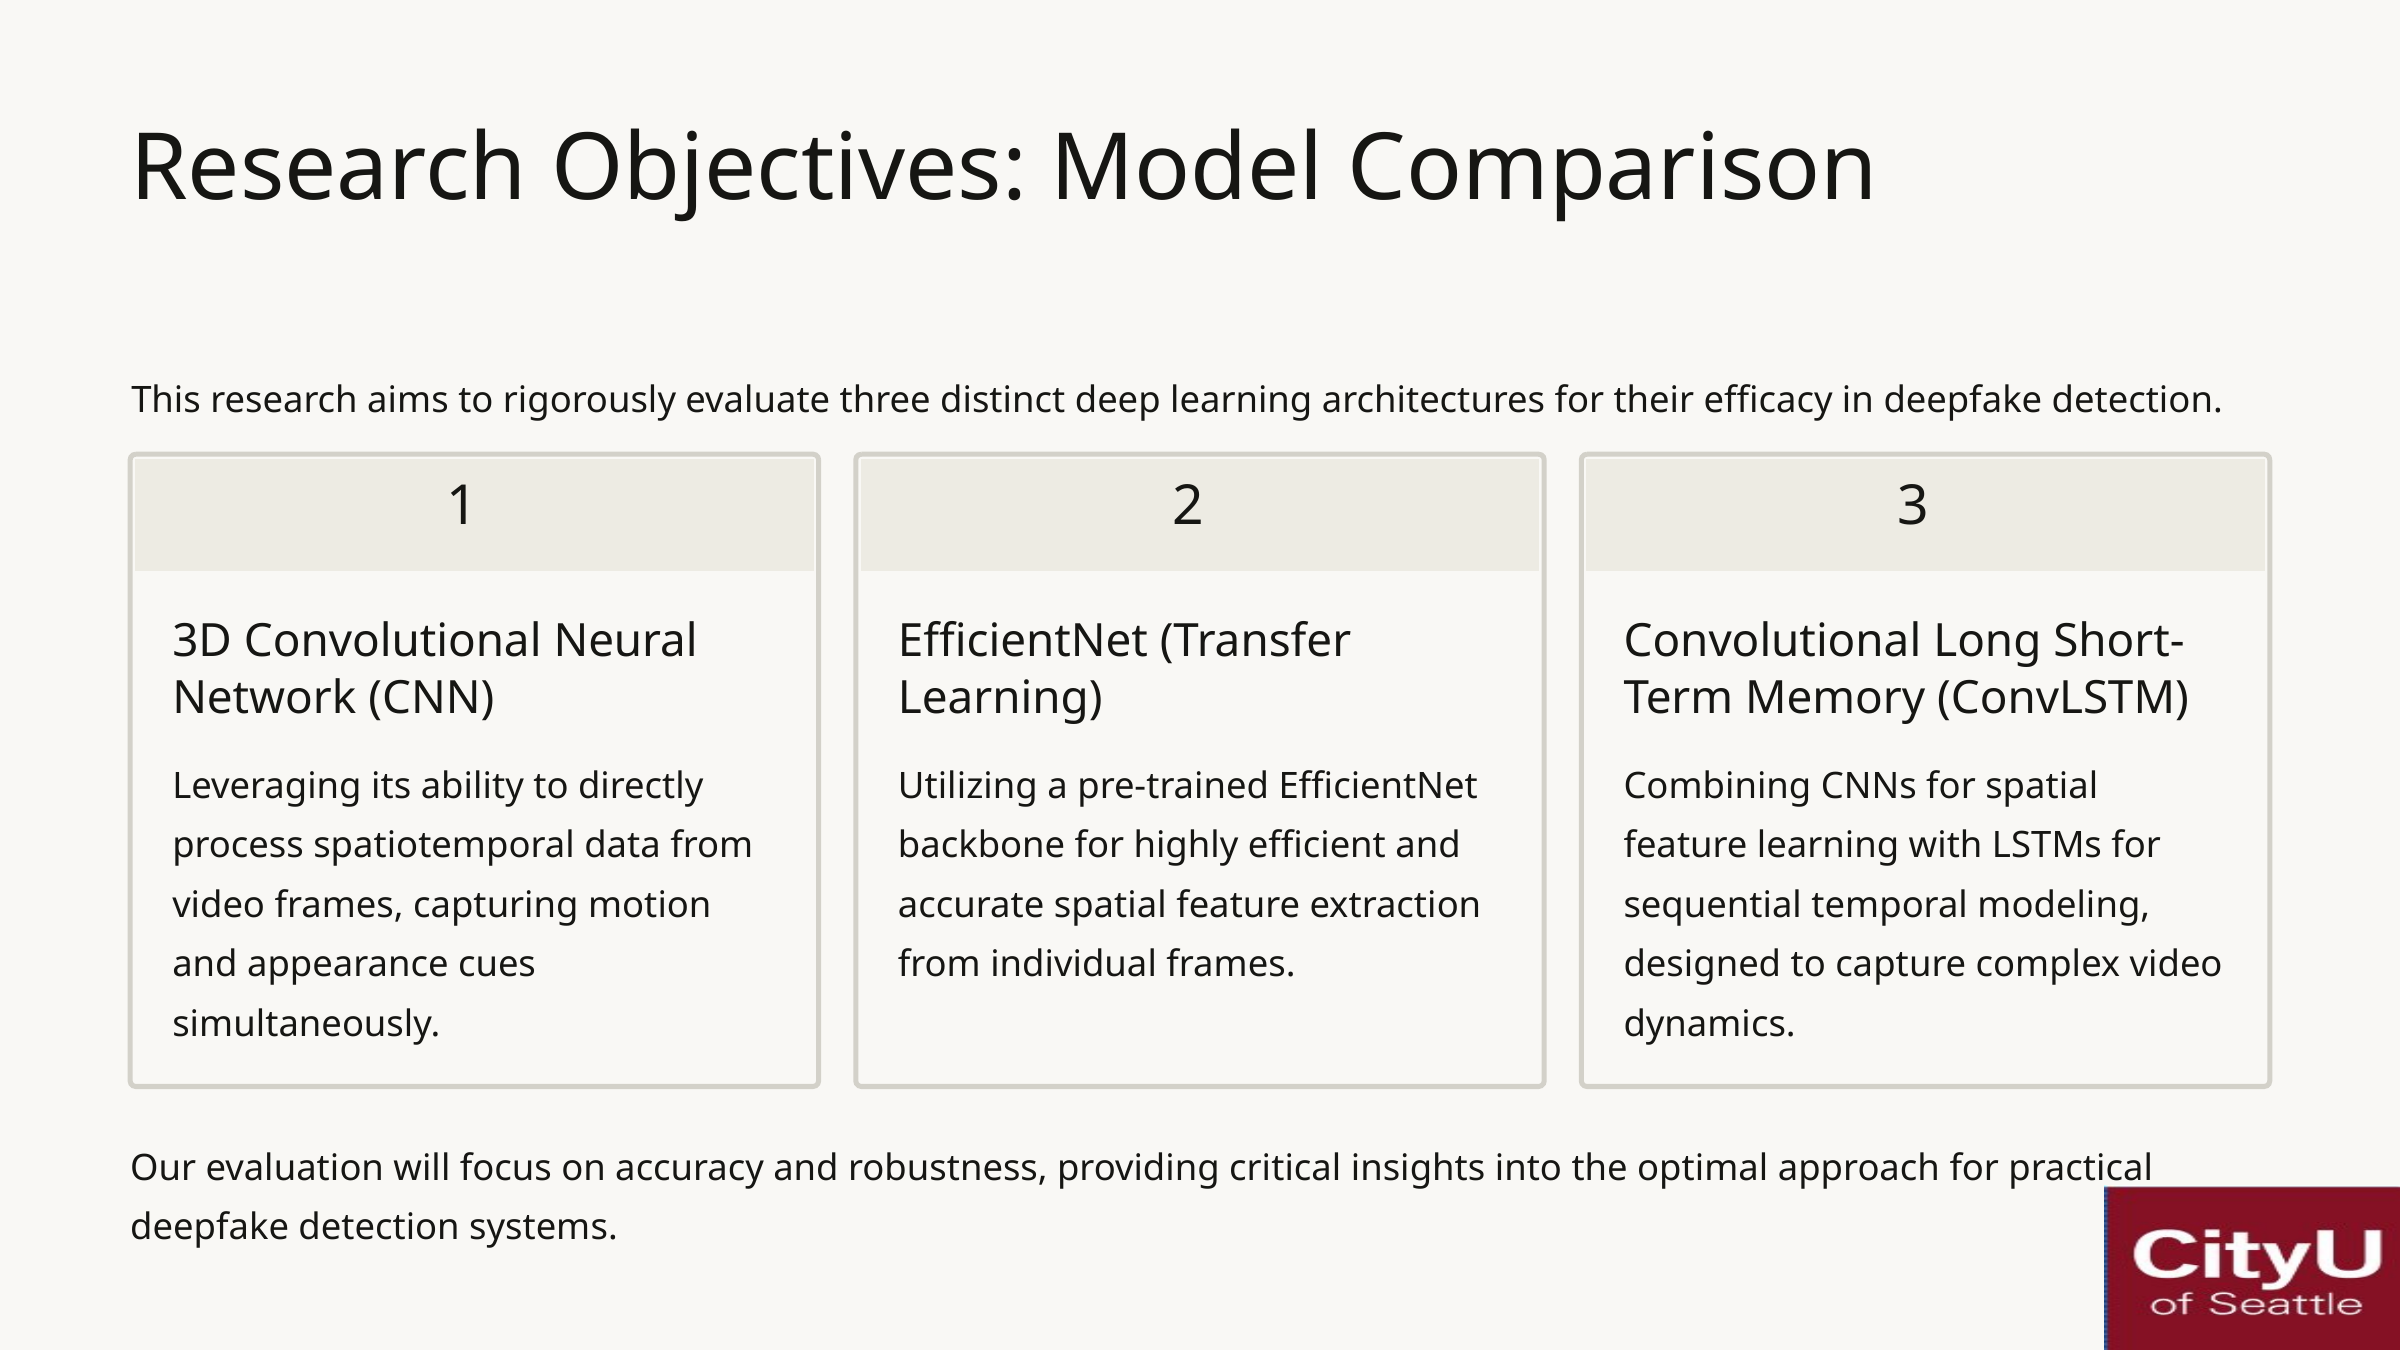

Research Objectives: Model Comparison
This research aims to rigorously evaluate three distinct deep learning architectures for their efficacy in deepfake detection.
1
2
3
3D Convolutional Neural Network (CNN)
EfficientNet (Transfer Learning)
Convolutional Long Short-Term Memory (ConvLSTM)
Leveraging its ability to directly process spatiotemporal data from video frames, capturing motion and appearance cues simultaneously.
Utilizing a pre-trained EfficientNet backbone for highly efficient and accurate spatial feature extraction from individual frames.
Combining CNNs for spatial feature learning with LSTMs for sequential temporal modeling, designed to capture complex video dynamics.
Our evaluation will focus on accuracy and robustness, providing critical insights into the optimal approach for practical deepfake detection systems.